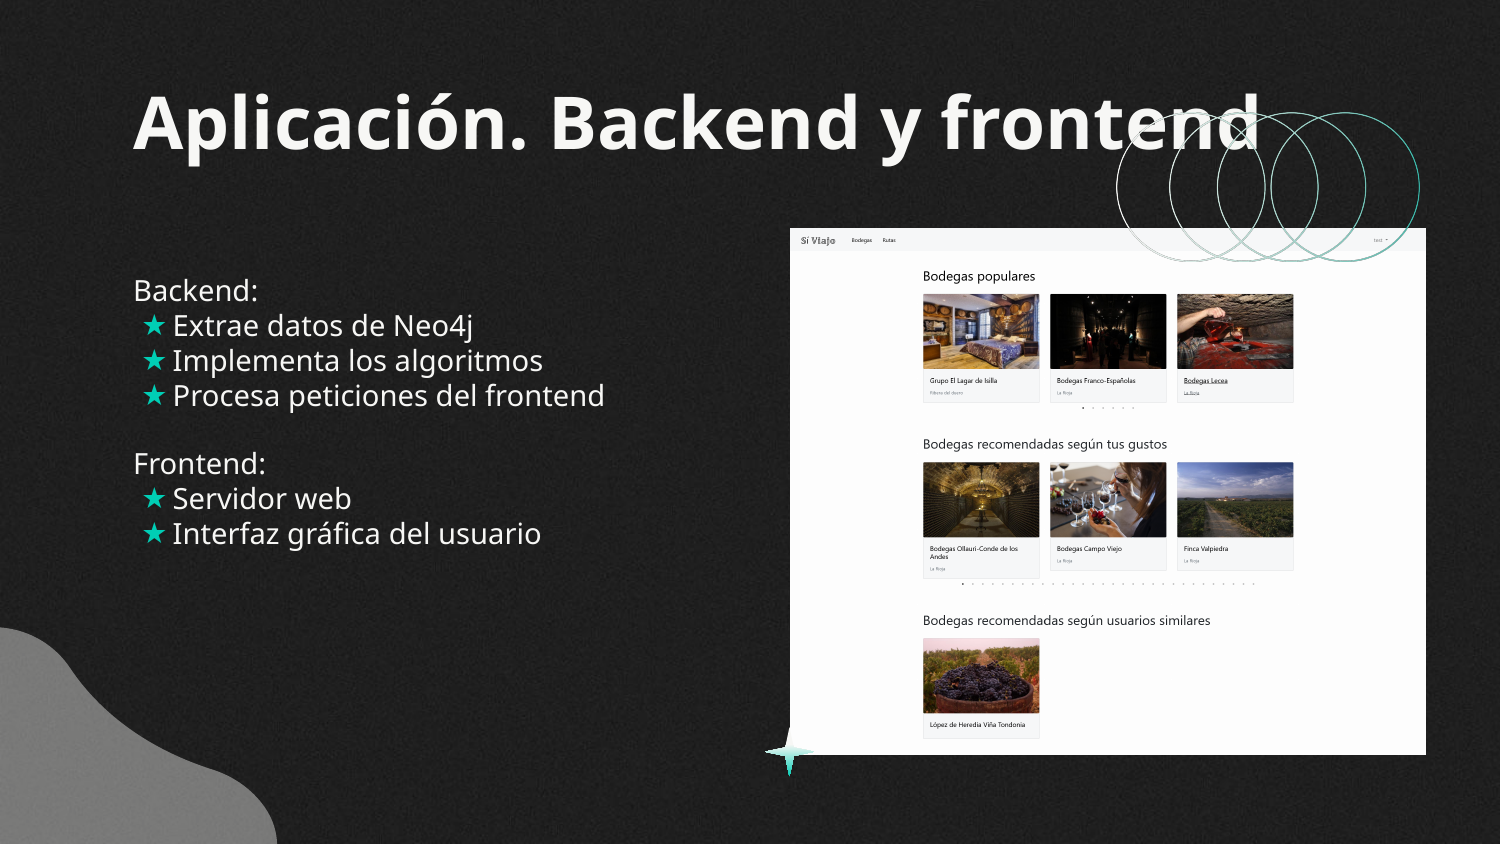

# Aplicación. Backend y frontend
Backend:
Extrae datos de Neo4j
Implementa los algoritmos
Procesa peticiones del frontend
Frontend:
Servidor web
Interfaz gráfica del usuario